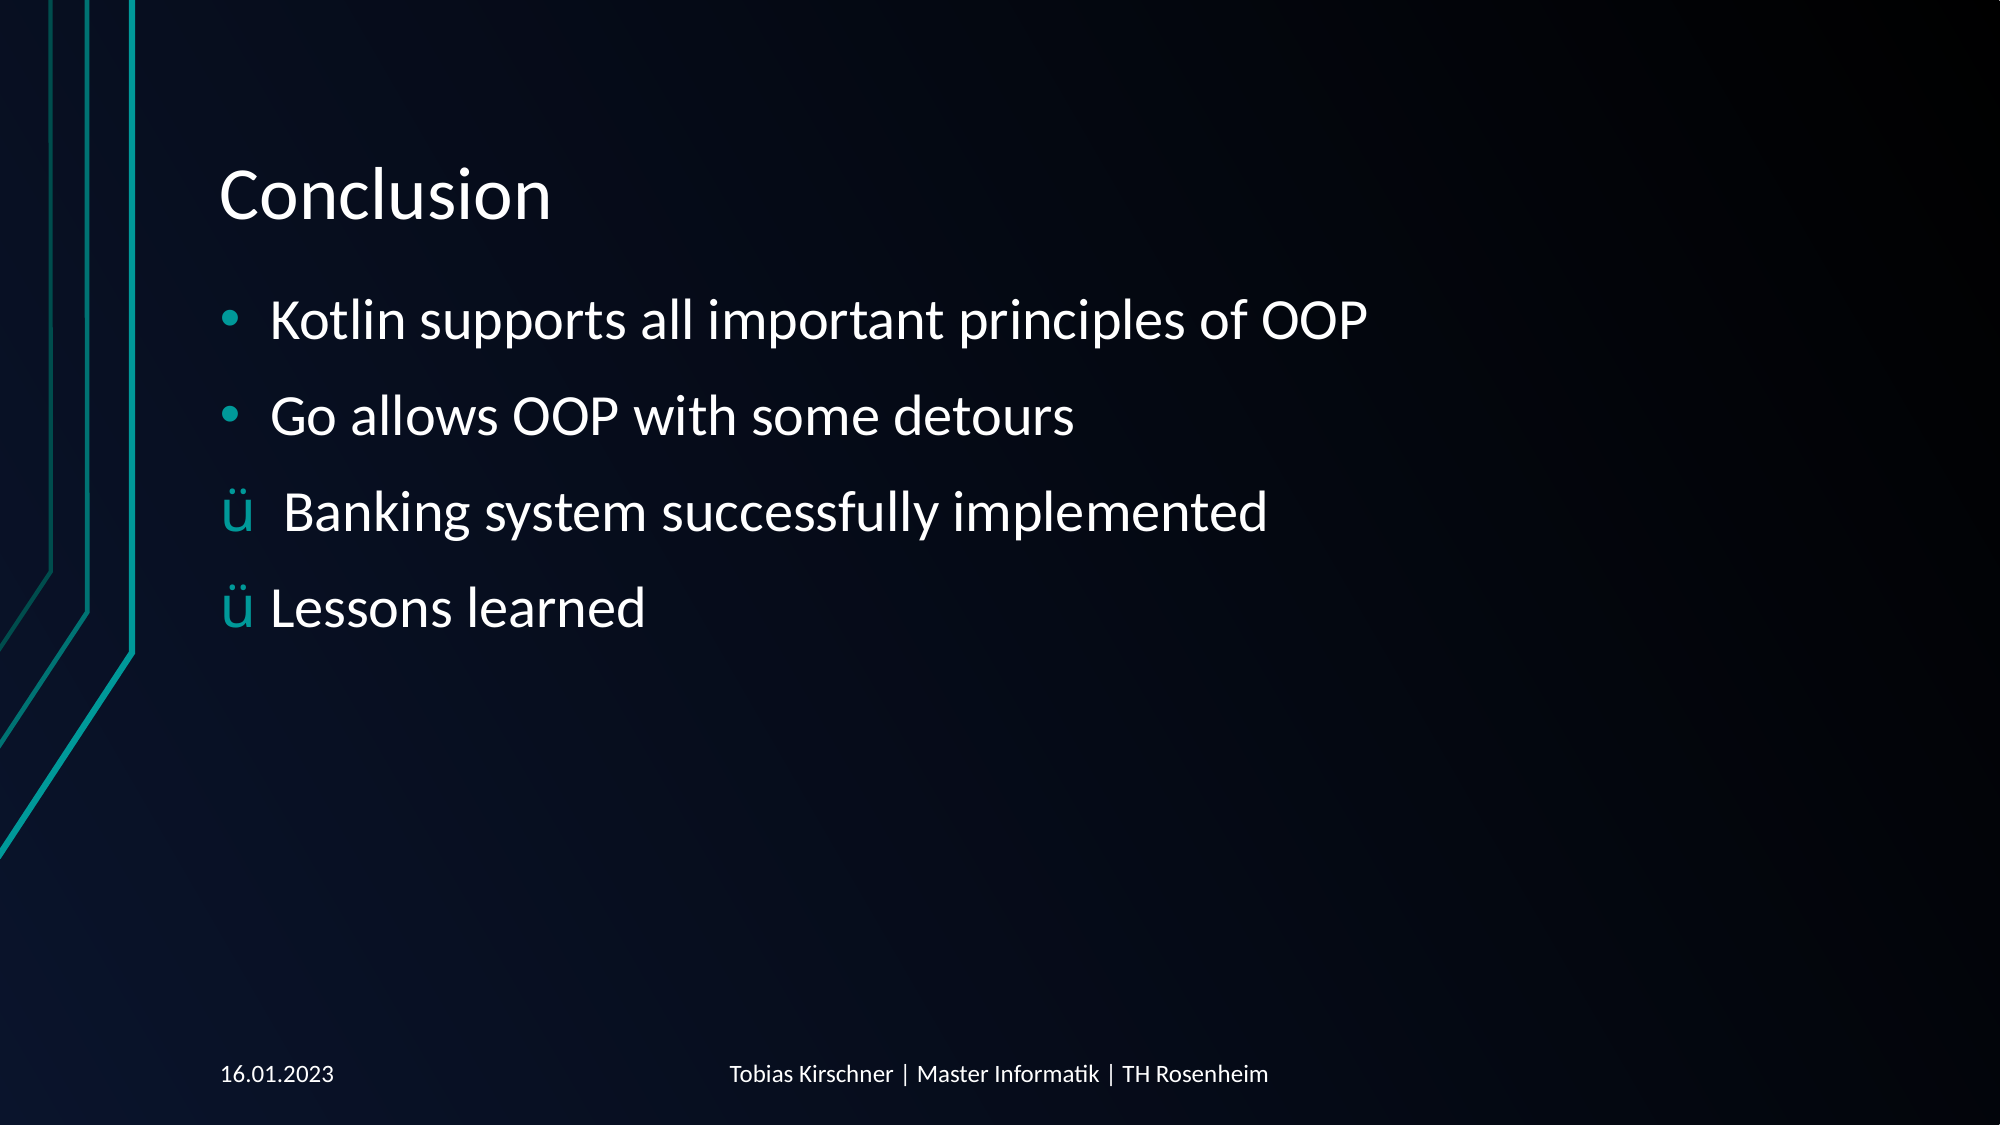

# Conclusion
Kotlin supports all important principles of OOP
Go allows OOP with some detours
 Banking system successfully implemented
Lessons learned
16.01.2023
Tobias Kirschner | Master Informatik | TH Rosenheim